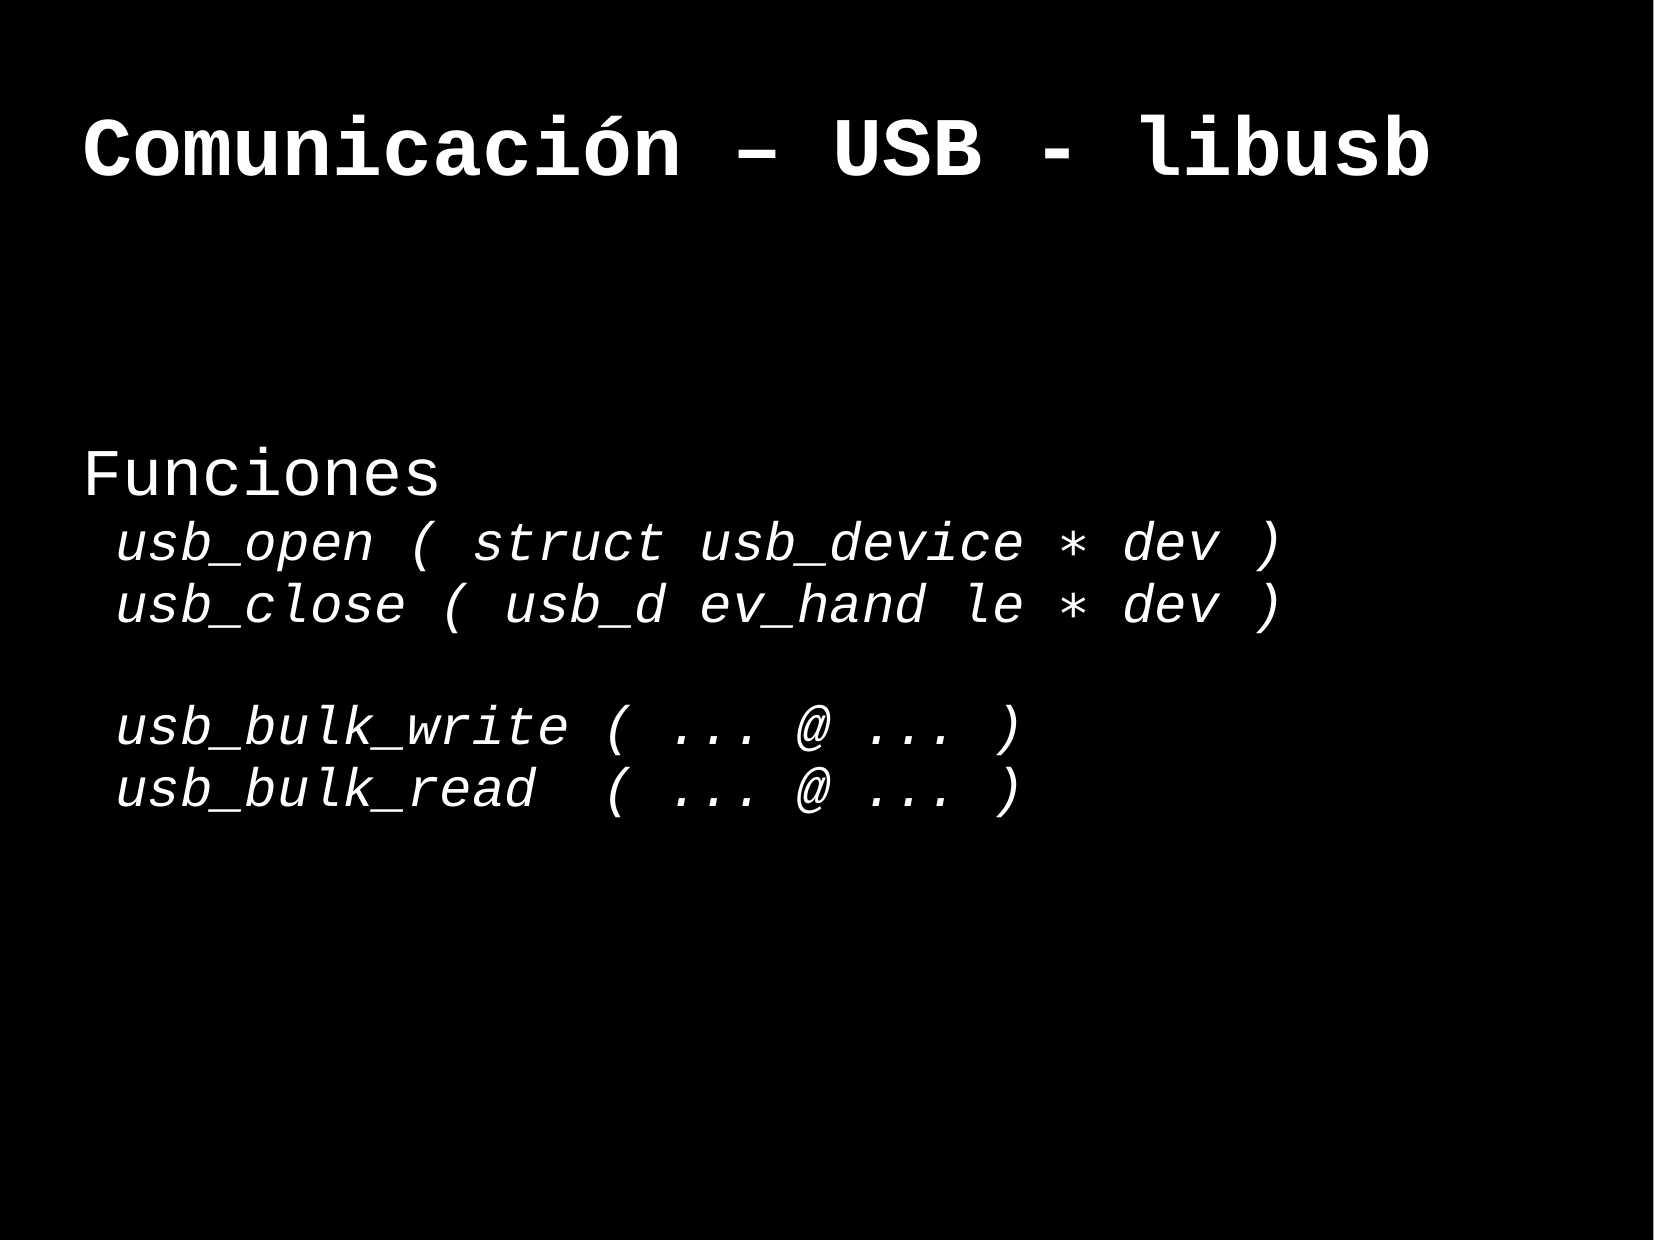

# Comunicación – USB - libusb
Funciones
 usb_open ( struct usb_device ∗ dev )
 usb_close ( usb_d ev_hand le ∗ dev )
 usb_bulk_write ( ... @ ... )
 usb_bulk_read ( ... @ ... )